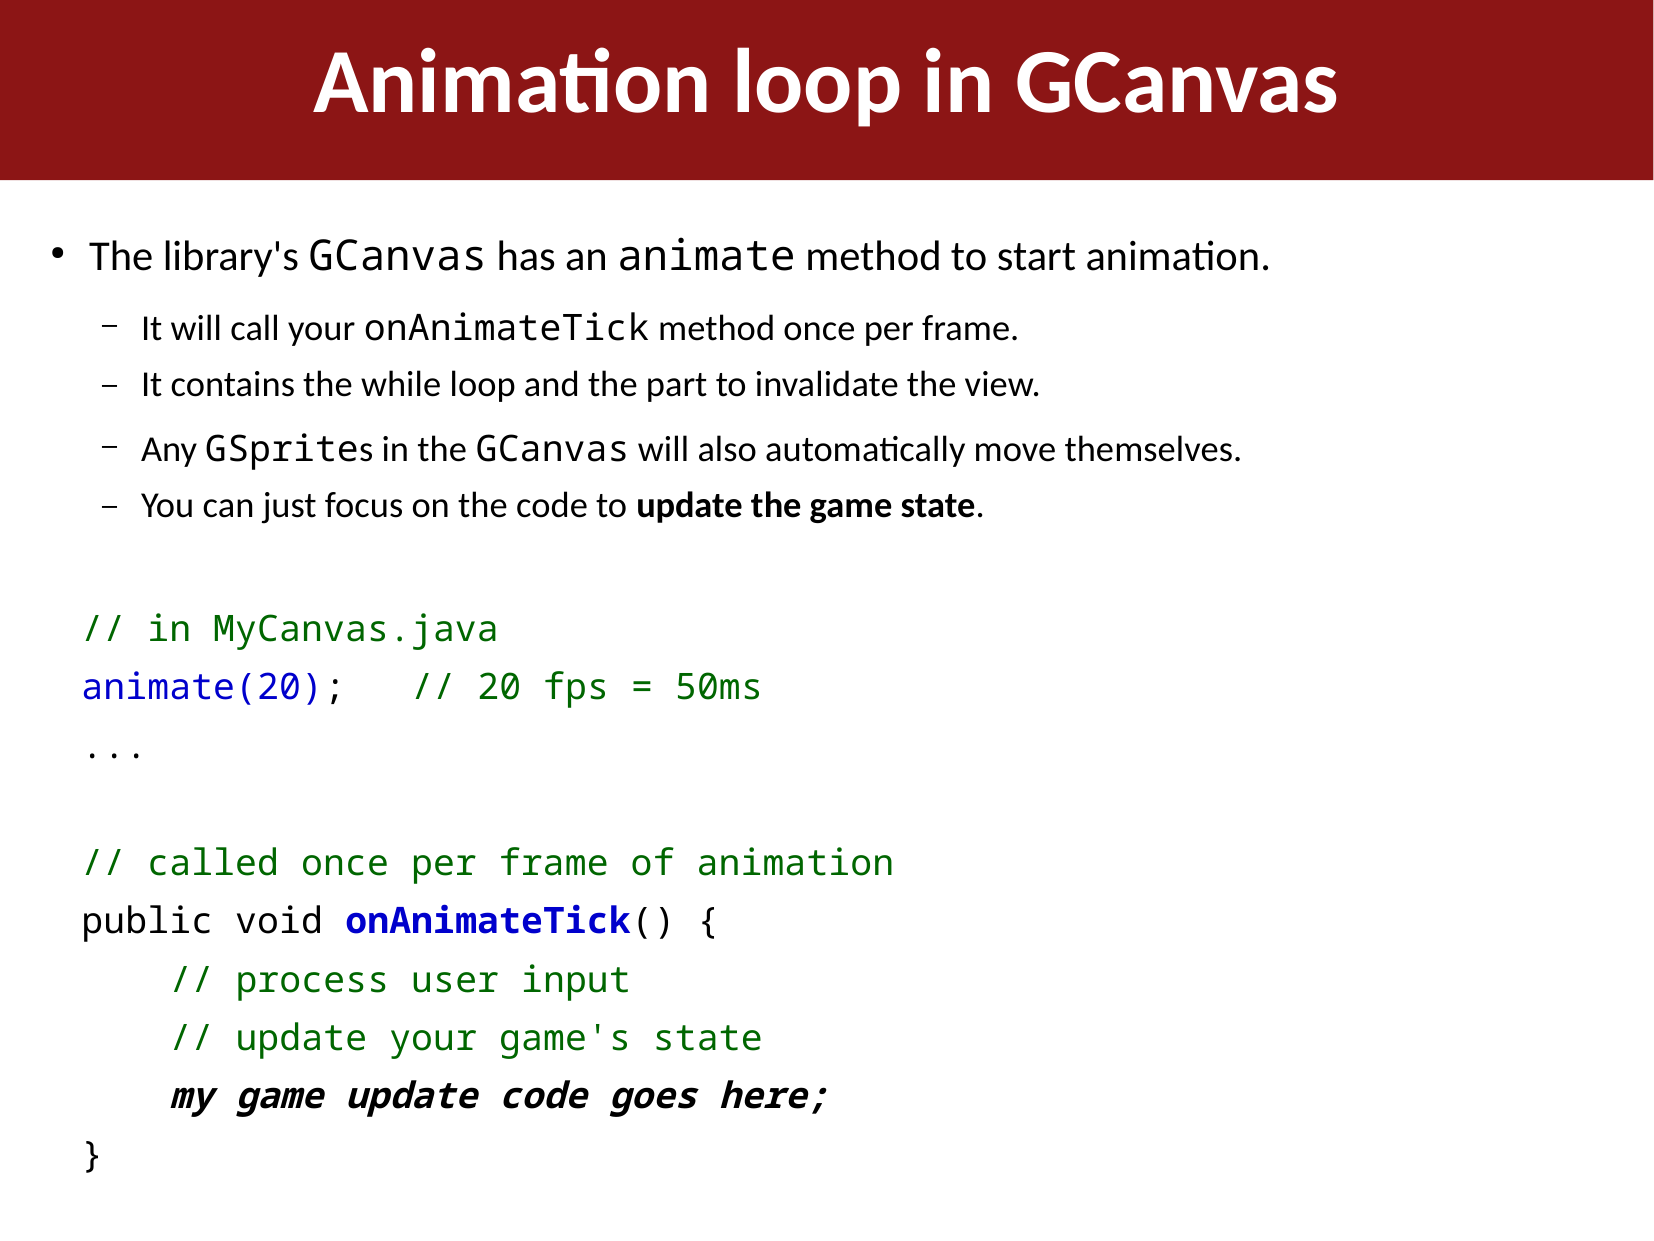

# Animation loop in GCanvas
The library's GCanvas has an animate method to start animation.
It will call your onAnimateTick method once per frame.
It contains the while loop and the part to invalidate the view.
Any GSprites in the GCanvas will also automatically move themselves.
You can just focus on the code to update the game state.
 // in MyCanvas.java
 animate(20); // 20 fps = 50ms
 ...
 // called once per frame of animation
 public void onAnimateTick() {
 // process user input
 // update your game's state
 my game update code goes here;
 }